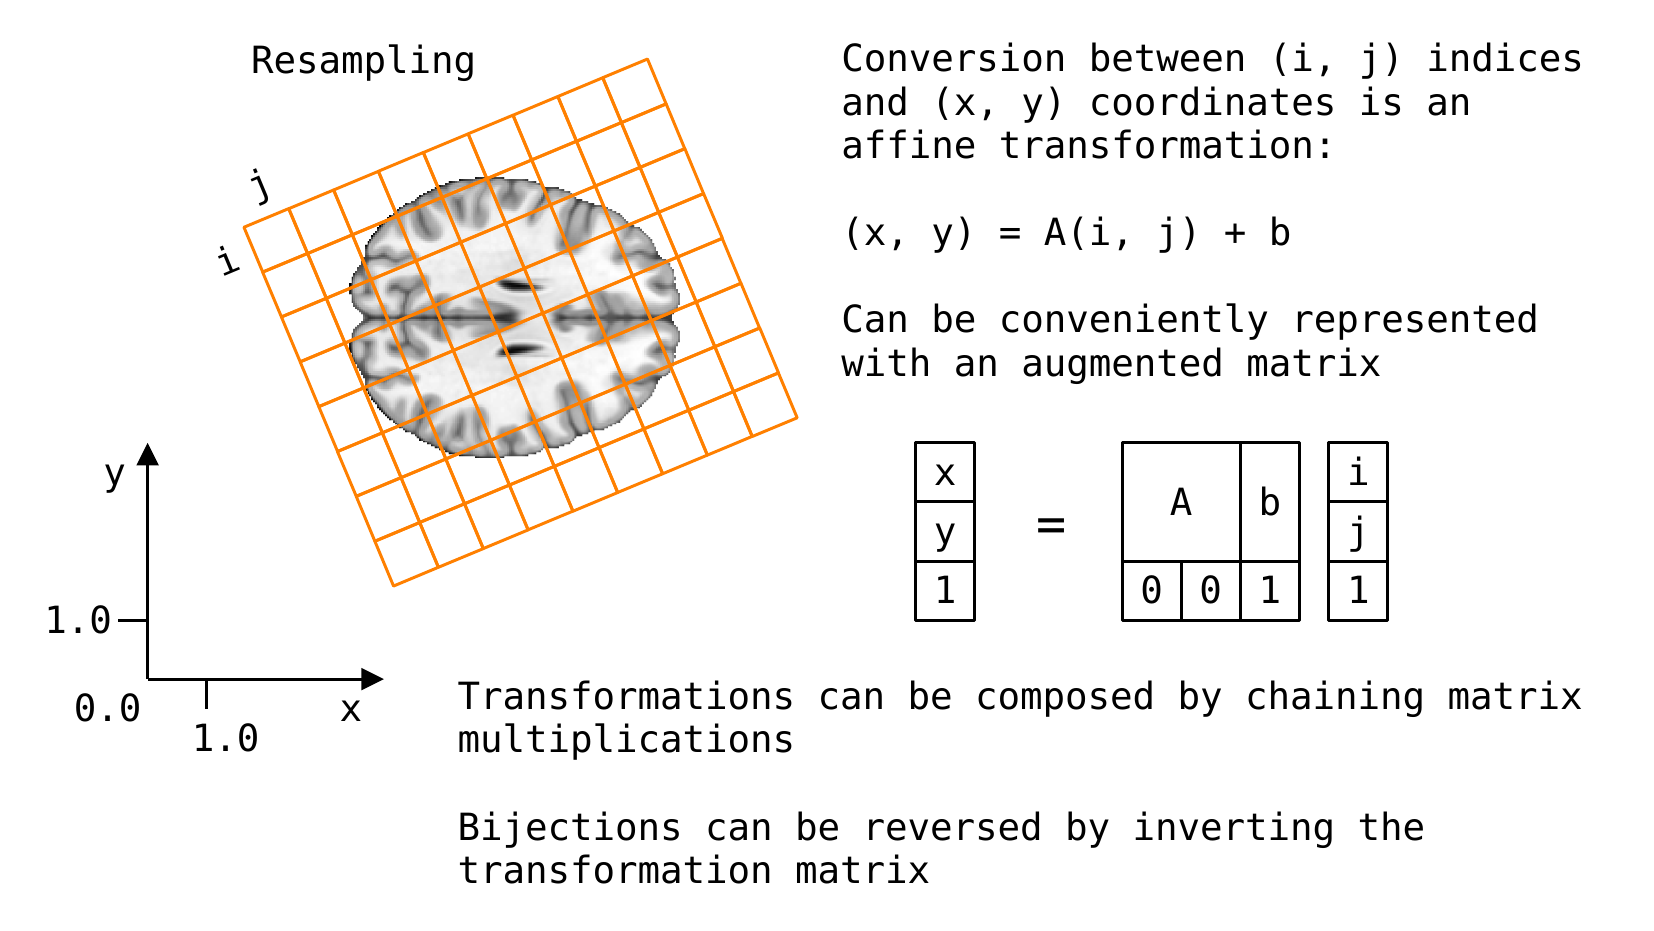

Conversion between (i, j) indices and (x, y) coordinates is an affine transformation:
(x, y) = A(i, j) + b
Can be conveniently represented with an augmented matrix
Resampling
j
i
y
x
A
b
i
=
y
j
1
0
0
1
1
1.0
Transformations can be composed by chaining matrix multiplications
Bijections can be reversed by inverting the transformation matrix
0.0
x
1.0